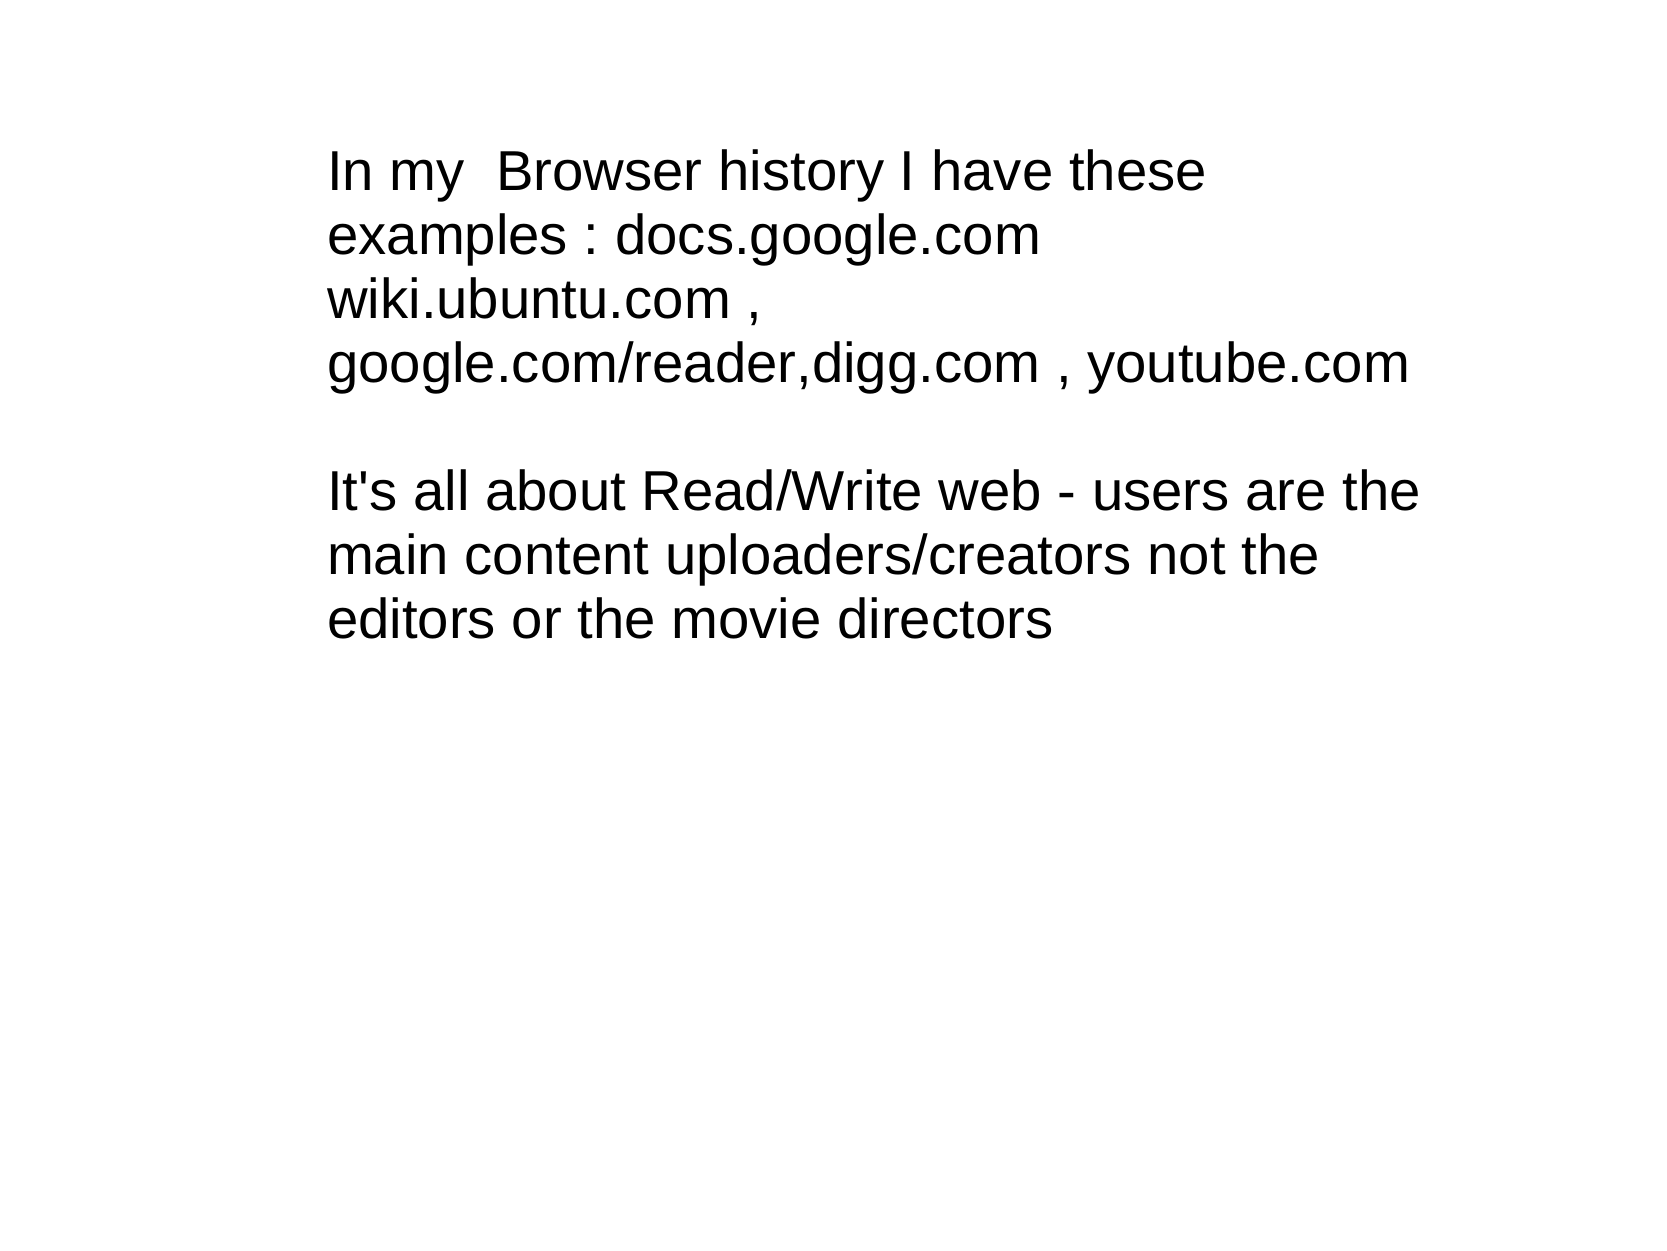

In my  Browser history I have these examples : docs.google.com wiki.ubuntu.com , google.com/reader,digg.com , youtube.com
It's all about Read/Write web - users are the main content uploaders/creators not the editors or the movie directors